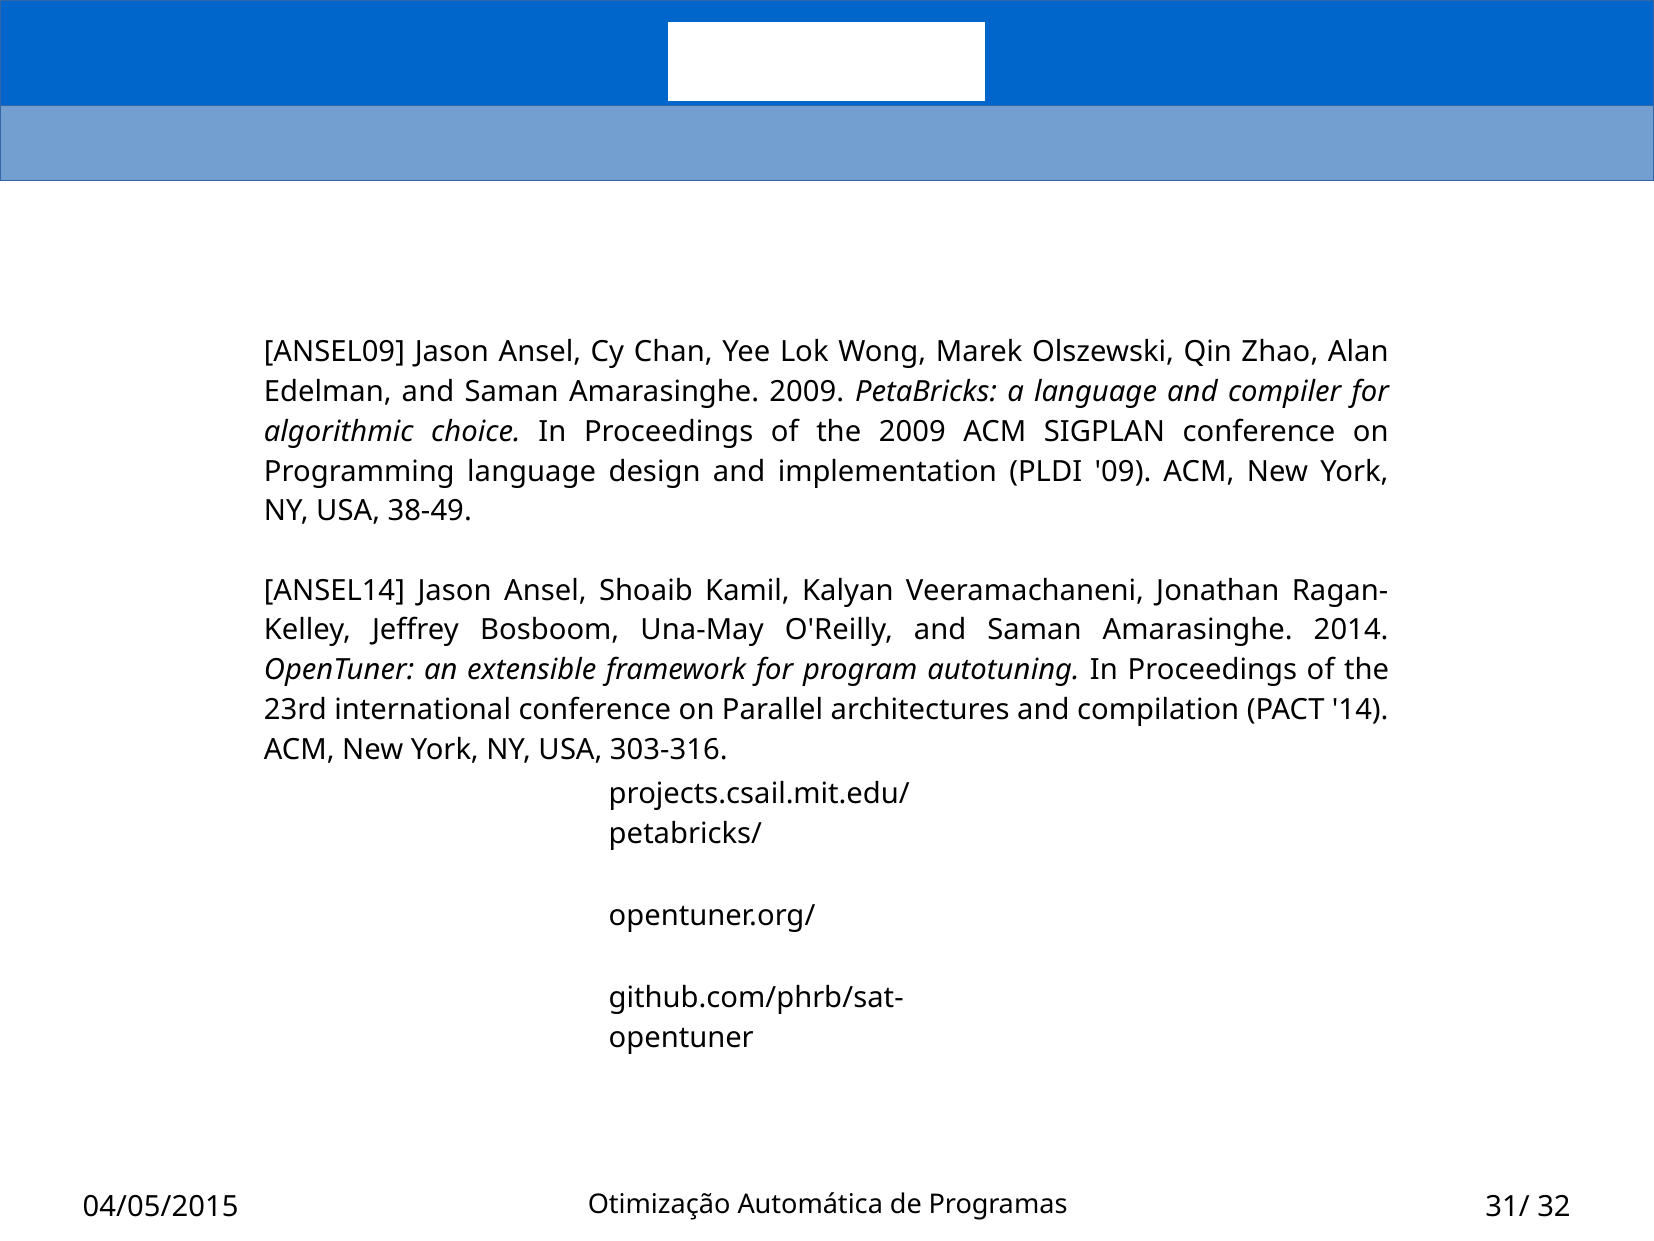

# Referências
[ANSEL09] Jason Ansel, Cy Chan, Yee Lok Wong, Marek Olszewski, Qin Zhao, Alan Edelman, and Saman Amarasinghe. 2009. PetaBricks: a language and compiler for algorithmic choice. In Proceedings of the 2009 ACM SIGPLAN conference on Programming language design and implementation (PLDI '09). ACM, New York, NY, USA, 38-49.
[ANSEL14] Jason Ansel, Shoaib Kamil, Kalyan Veeramachaneni, Jonathan Ragan-Kelley, Jeffrey Bosboom, Una-May O'Reilly, and Saman Amarasinghe. 2014. OpenTuner: an extensible framework for program autotuning. In Proceedings of the 23rd international conference on Parallel architectures and compilation (PACT '14). ACM, New York, NY, USA, 303-316.
projects.csail.mit.edu/petabricks/
opentuner.org/
github.com/phrb/sat-opentuner
31